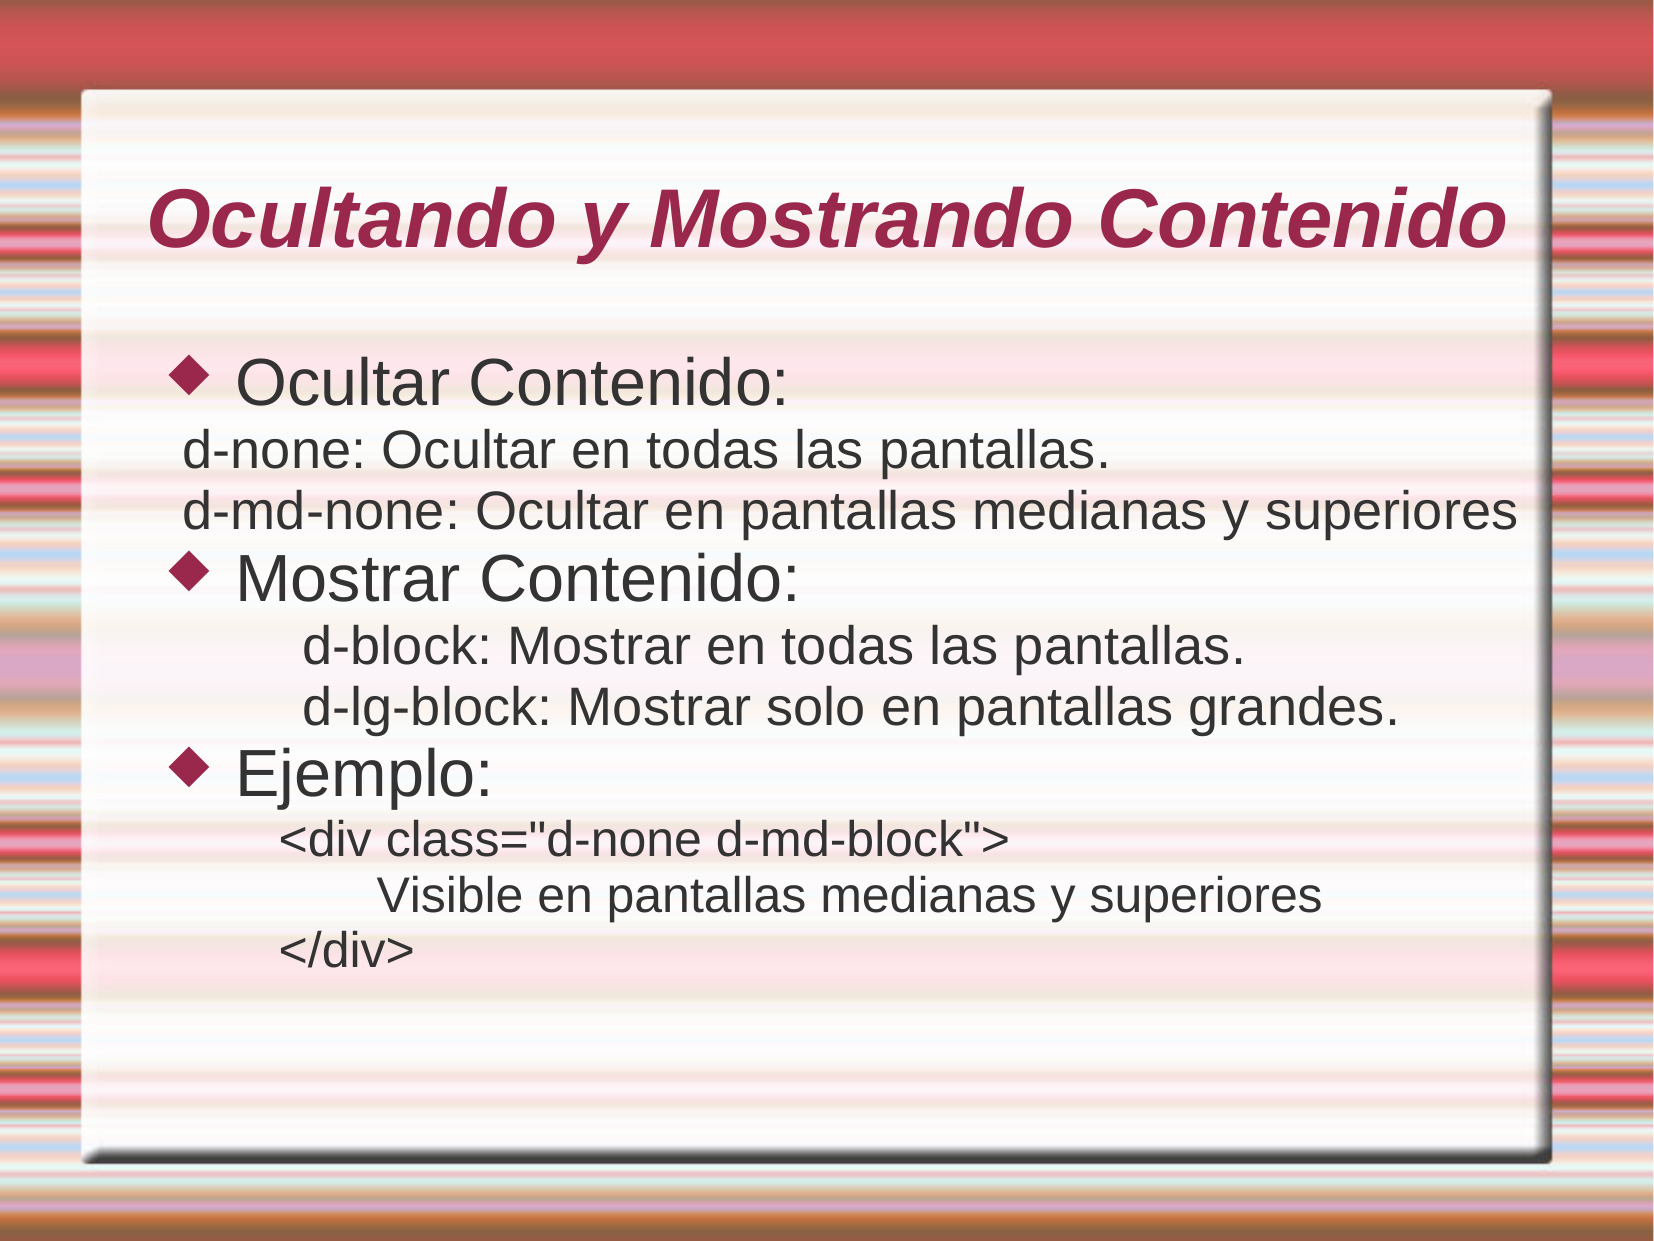

# Ocultando y Mostrando Contenido
Ocultar Contenido:
 d-none: Ocultar en todas las pantallas.
 d-md-none: Ocultar en pantallas medianas y superiores
Mostrar Contenido:
 d-block: Mostrar en todas las pantallas.
 d-lg-block: Mostrar solo en pantallas grandes.
Ejemplo:
 <div class="d-none d-md-block">
 Visible en pantallas medianas y superiores
 </div>